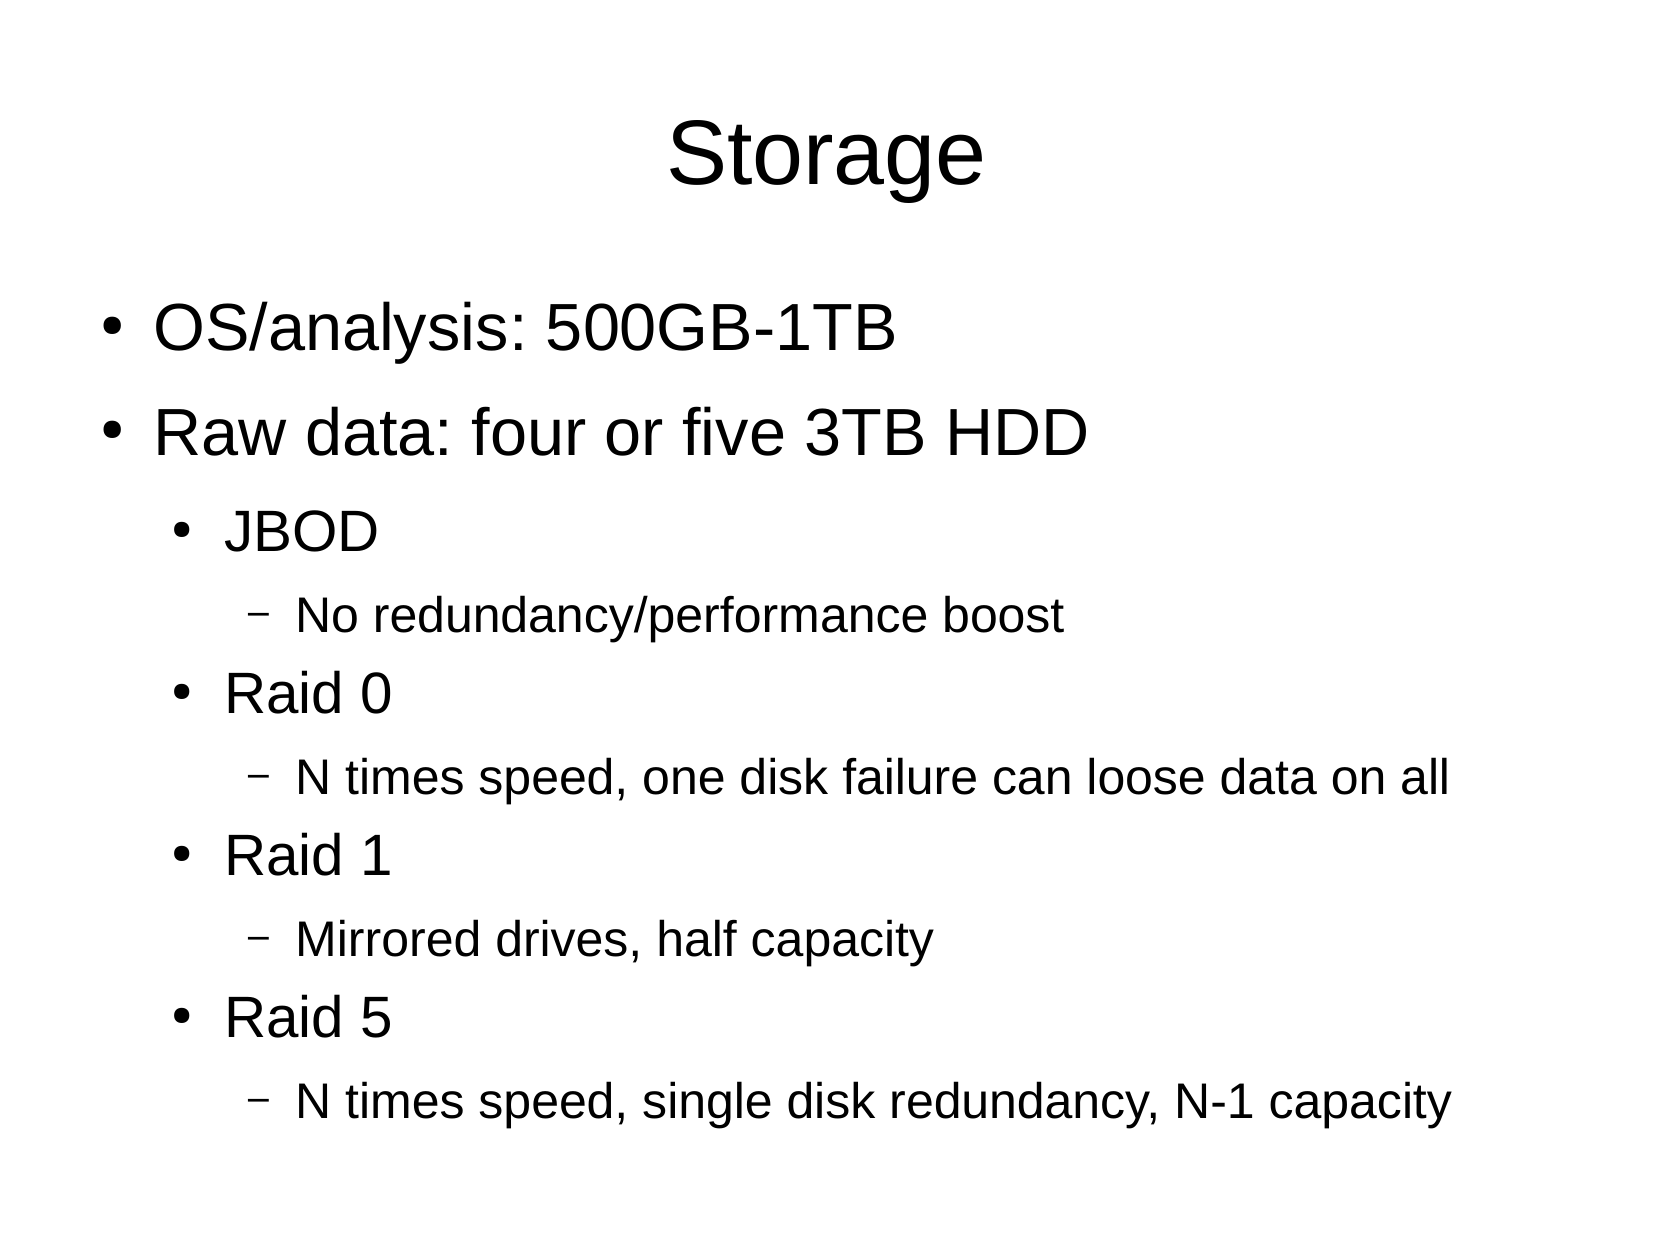

# Storage
OS/analysis: 500GB-1TB
Raw data: four or five 3TB HDD
JBOD
No redundancy/performance boost
Raid 0
N times speed, one disk failure can loose data on all
Raid 1
Mirrored drives, half capacity
Raid 5
N times speed, single disk redundancy, N-1 capacity